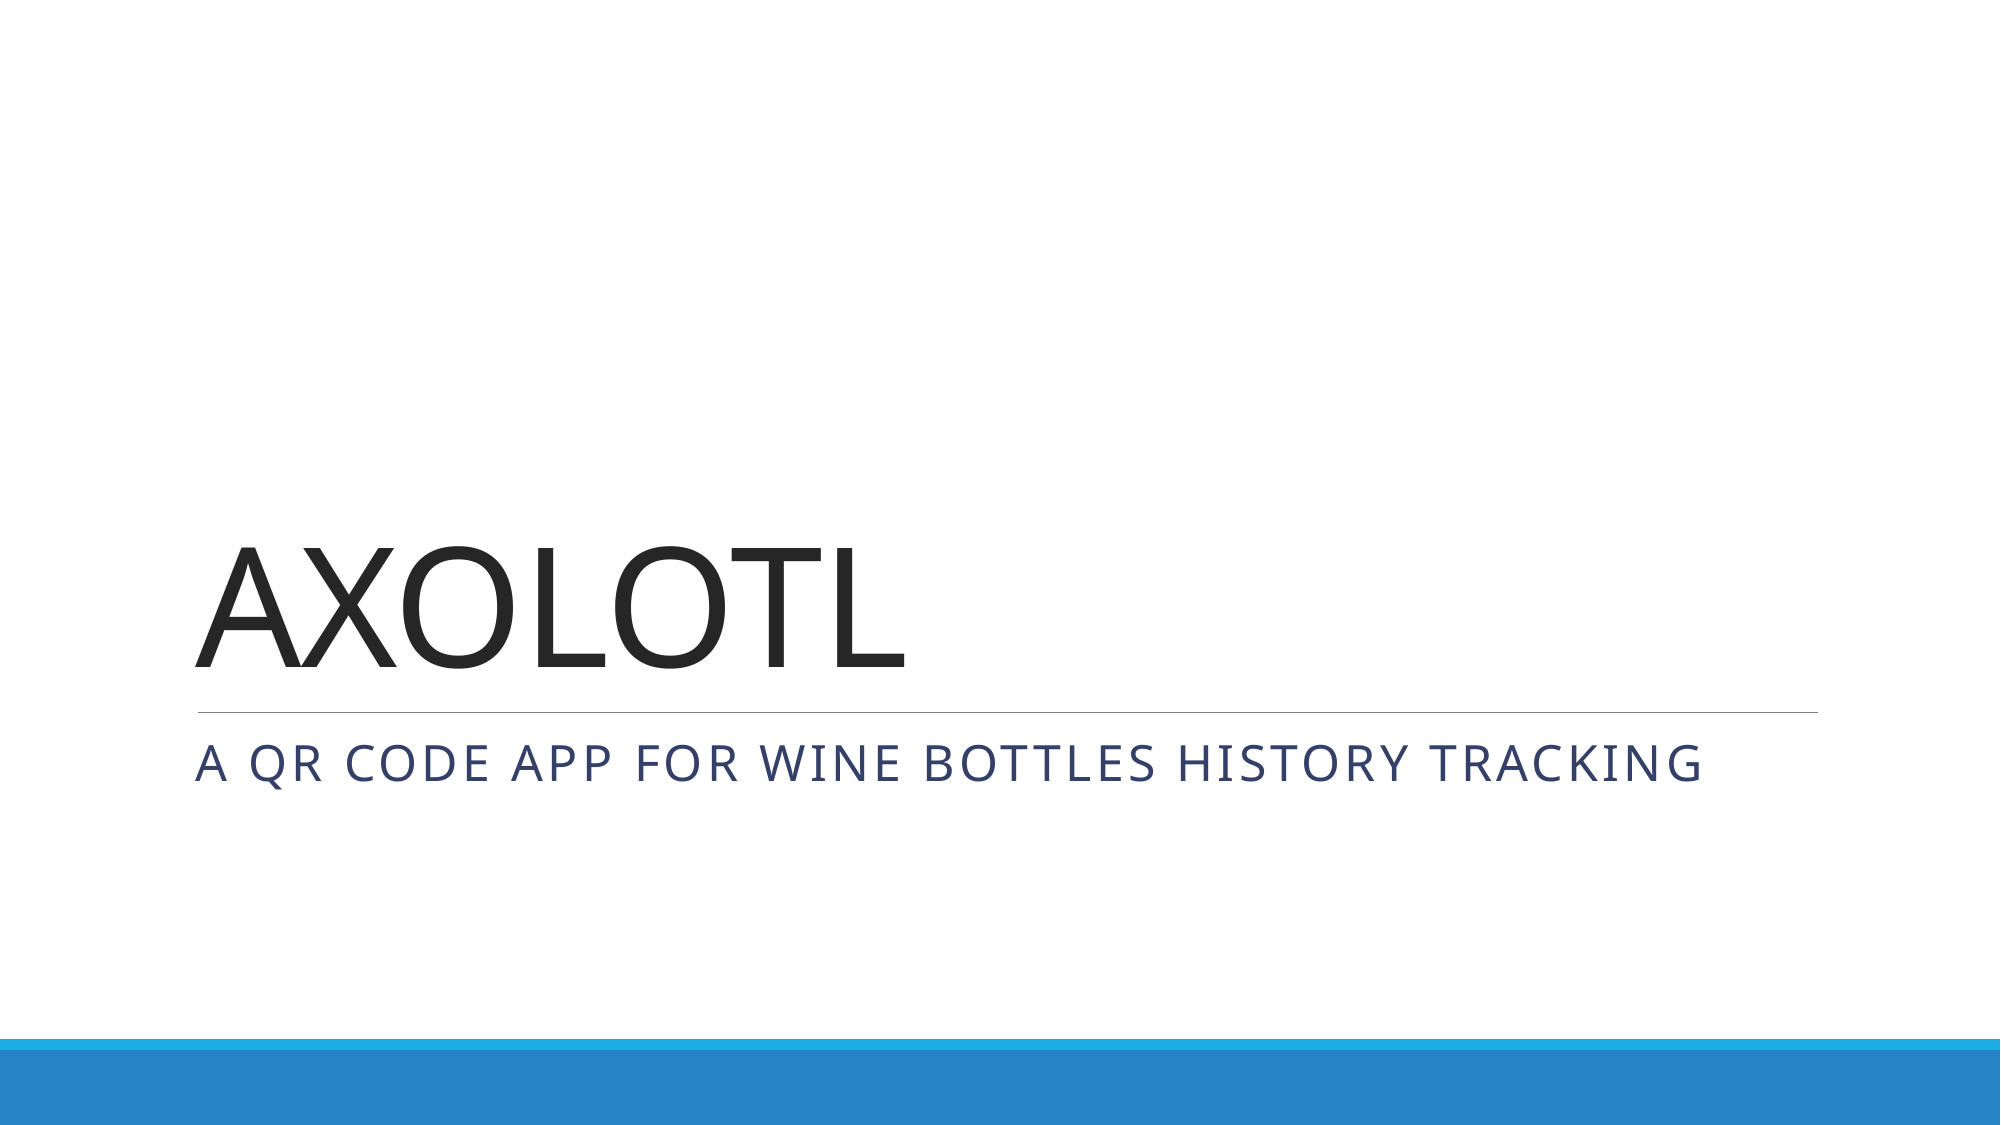

# AXOLOTL
A QR Code App for wine bottles history tracking